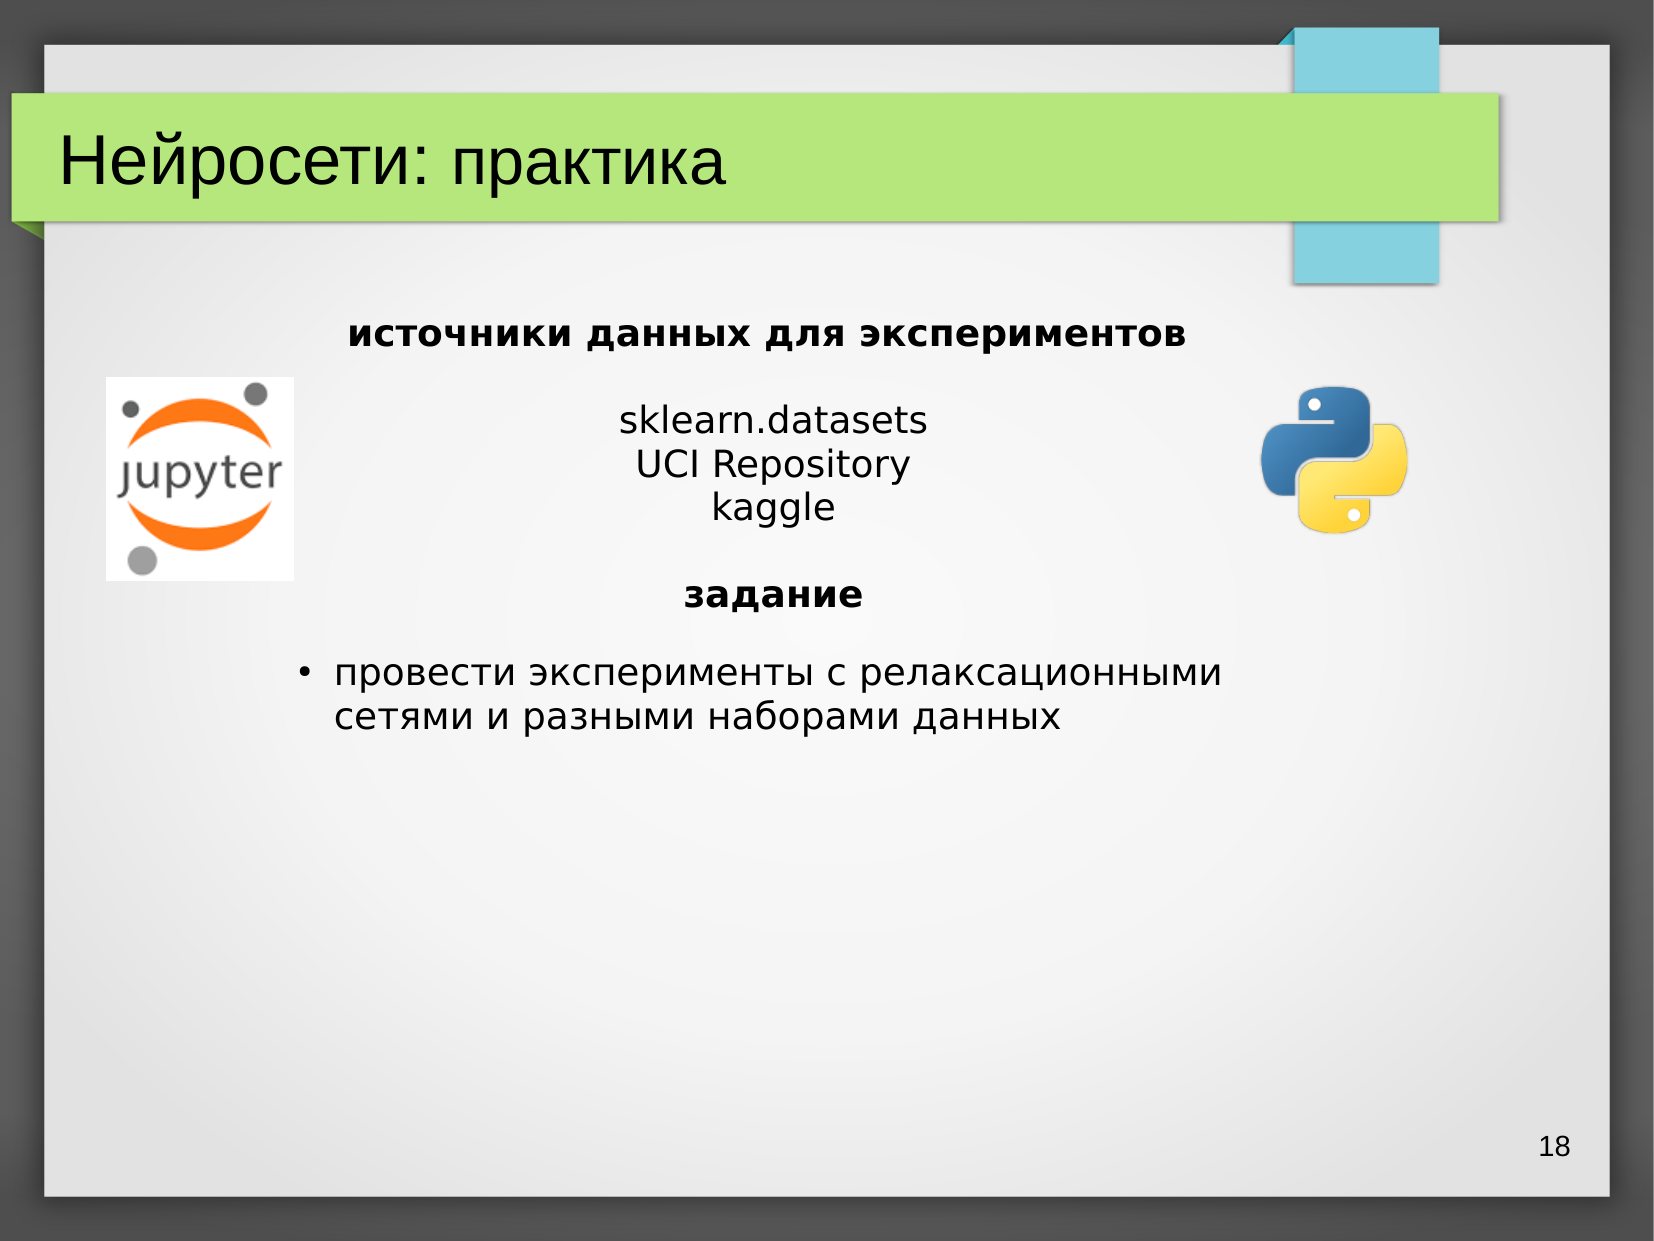

# Нейросети: практика
источники данных для экспериментов
sklearn.datasets
UCI Repository
kaggle
задание
провести эксперименты с релаксационными сетями и разными наборами данных
18